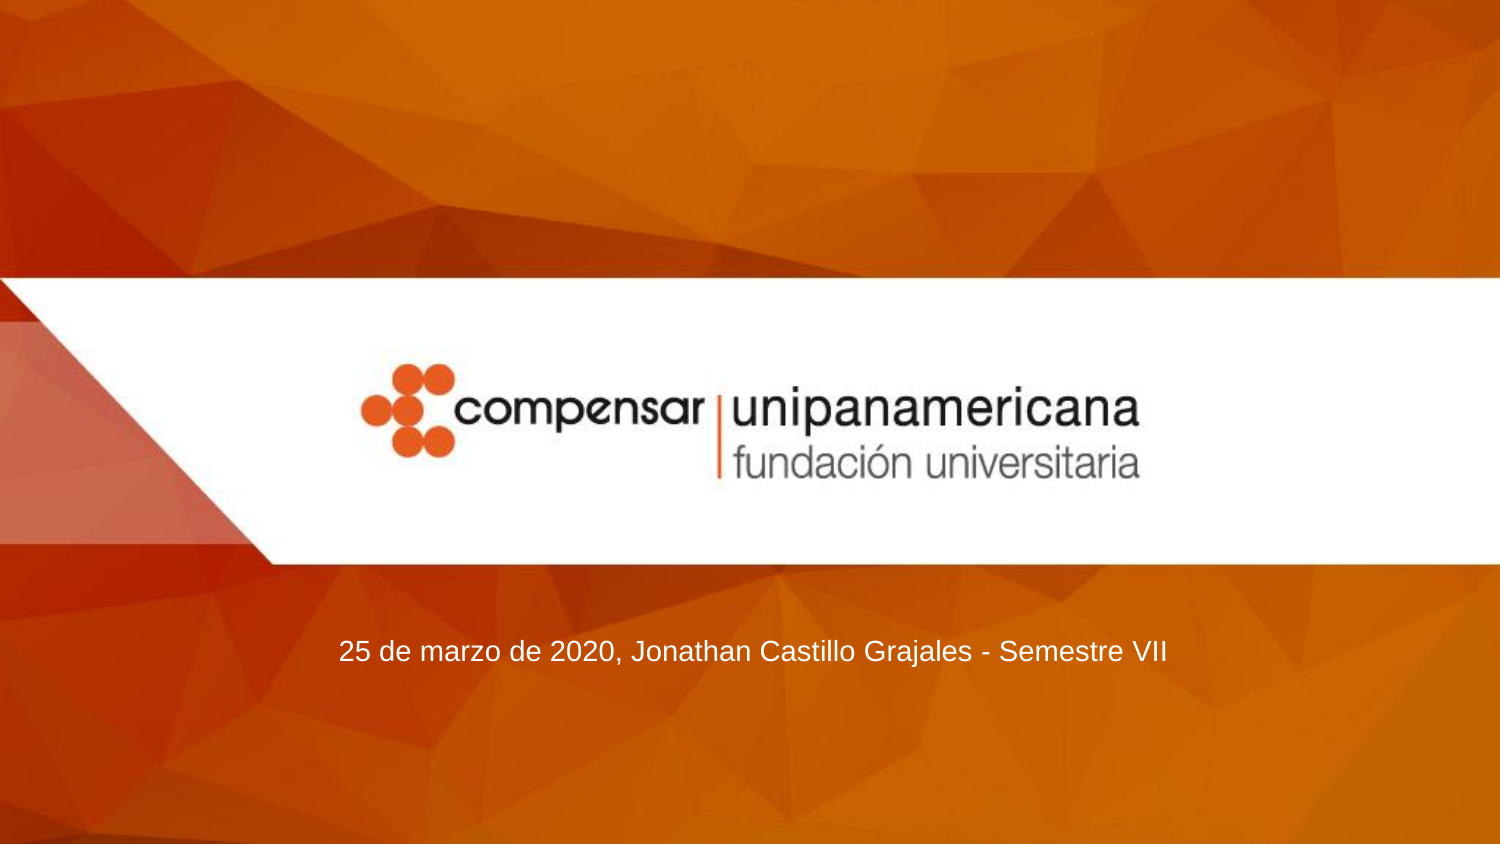

25 de marzo de 2020, Jonathan Castillo Grajales - Semestre VII